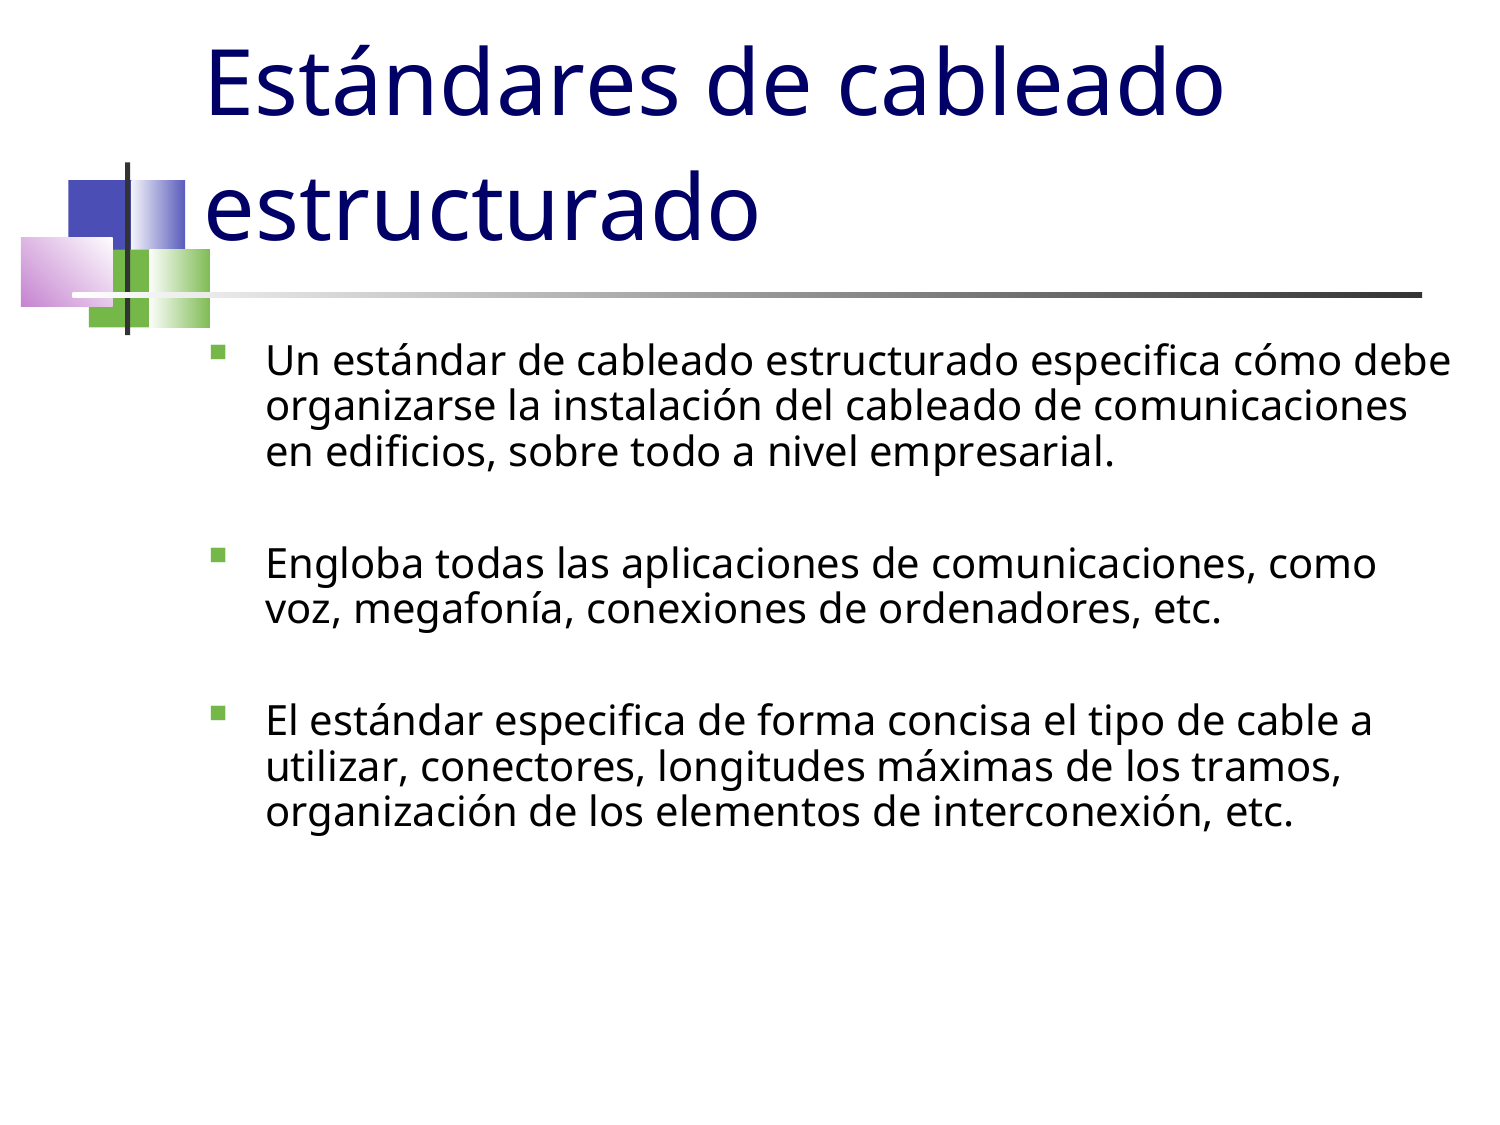

# Estándares de cableado estructurado
Un estándar de cableado estructurado especifica cómo debe organizarse la instalación del cableado de comunicaciones en edificios, sobre todo a nivel empresarial.
Engloba todas las aplicaciones de comunicaciones, como voz, megafonía, conexiones de ordenadores, etc.
El estándar especifica de forma concisa el tipo de cable a utilizar, conectores, longitudes máximas de los tramos, organización de los elementos de interconexión, etc.